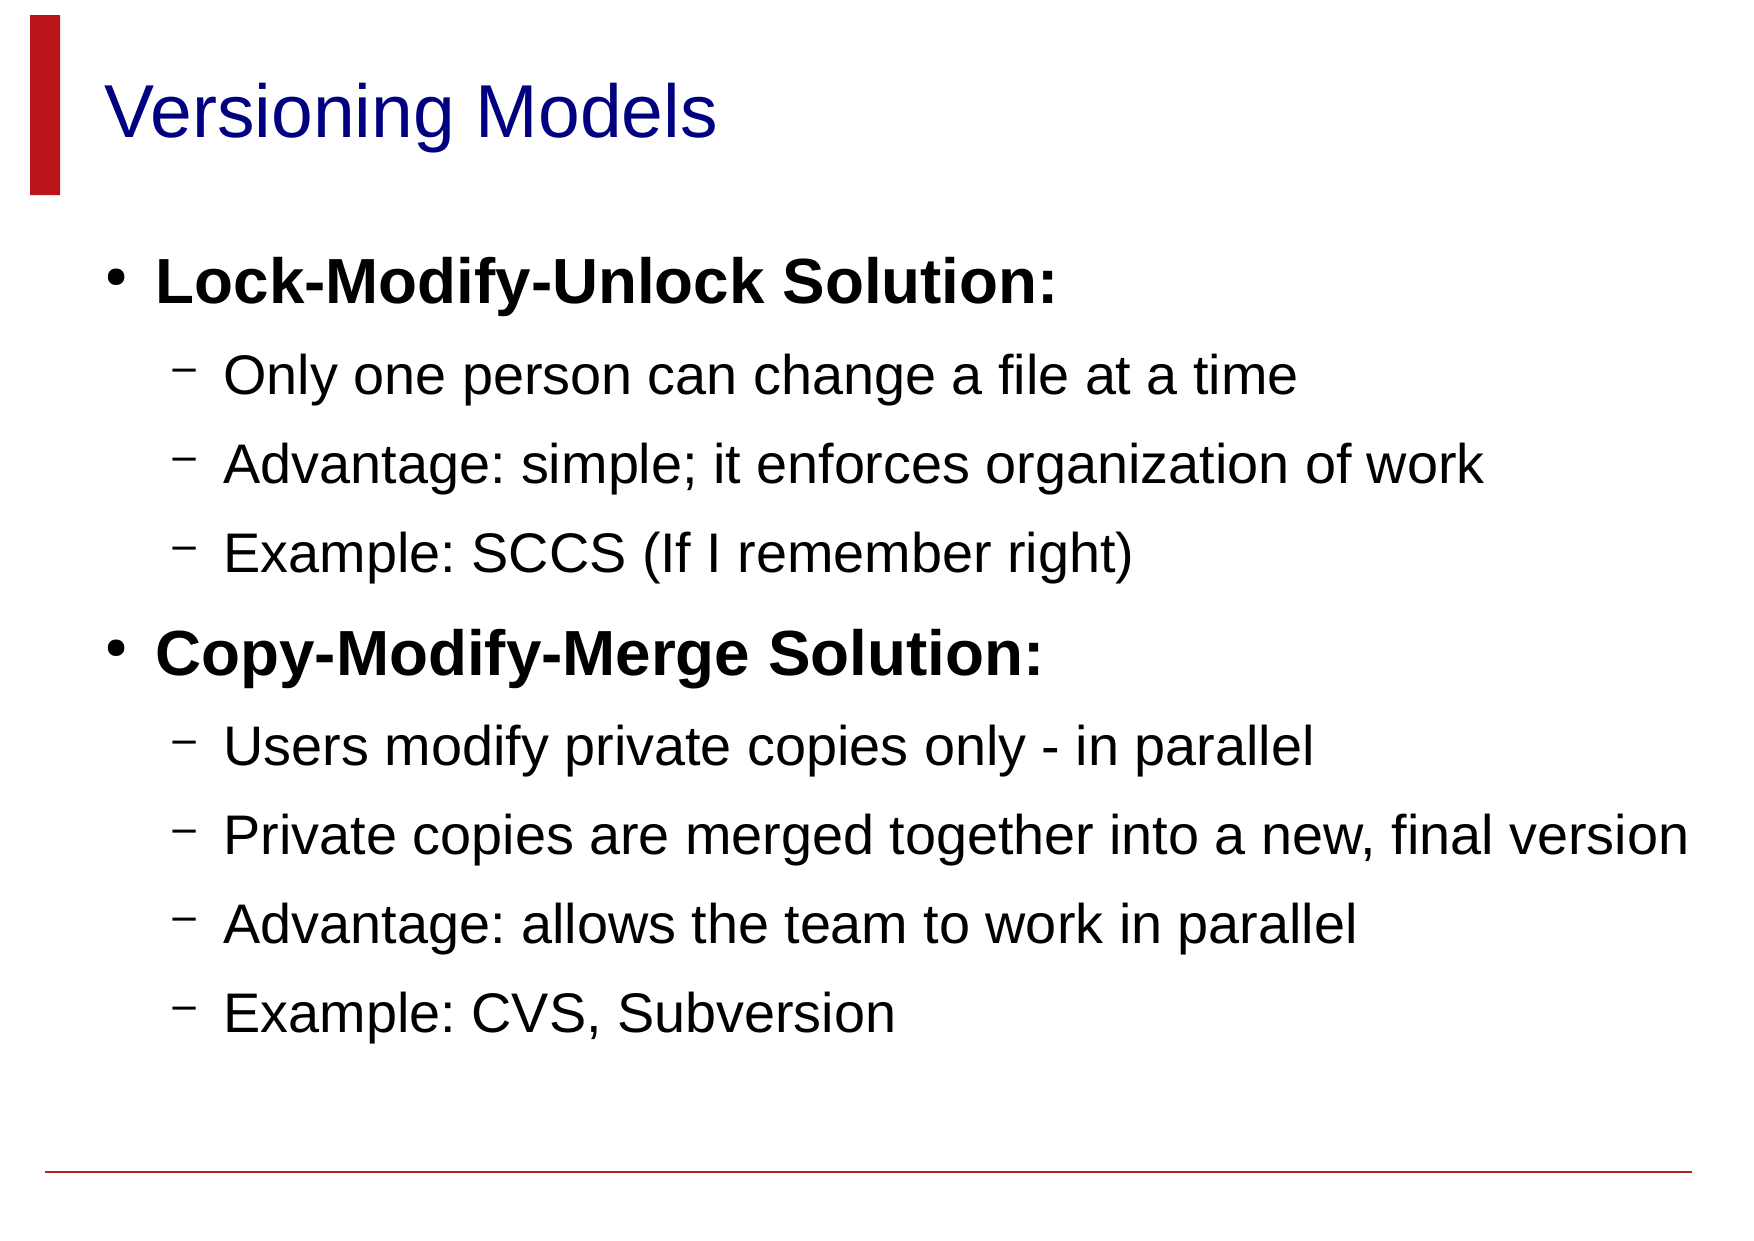

# Versioning Models
Lock-Modify-Unlock Solution:
Only one person can change a file at a time
Advantage: simple; it enforces organization of work
Example: SCCS (If I remember right)
Copy-Modify-Merge Solution:
Users modify private copies only - in parallel
Private copies are merged together into a new, final version
Advantage: allows the team to work in parallel
Example: CVS, Subversion